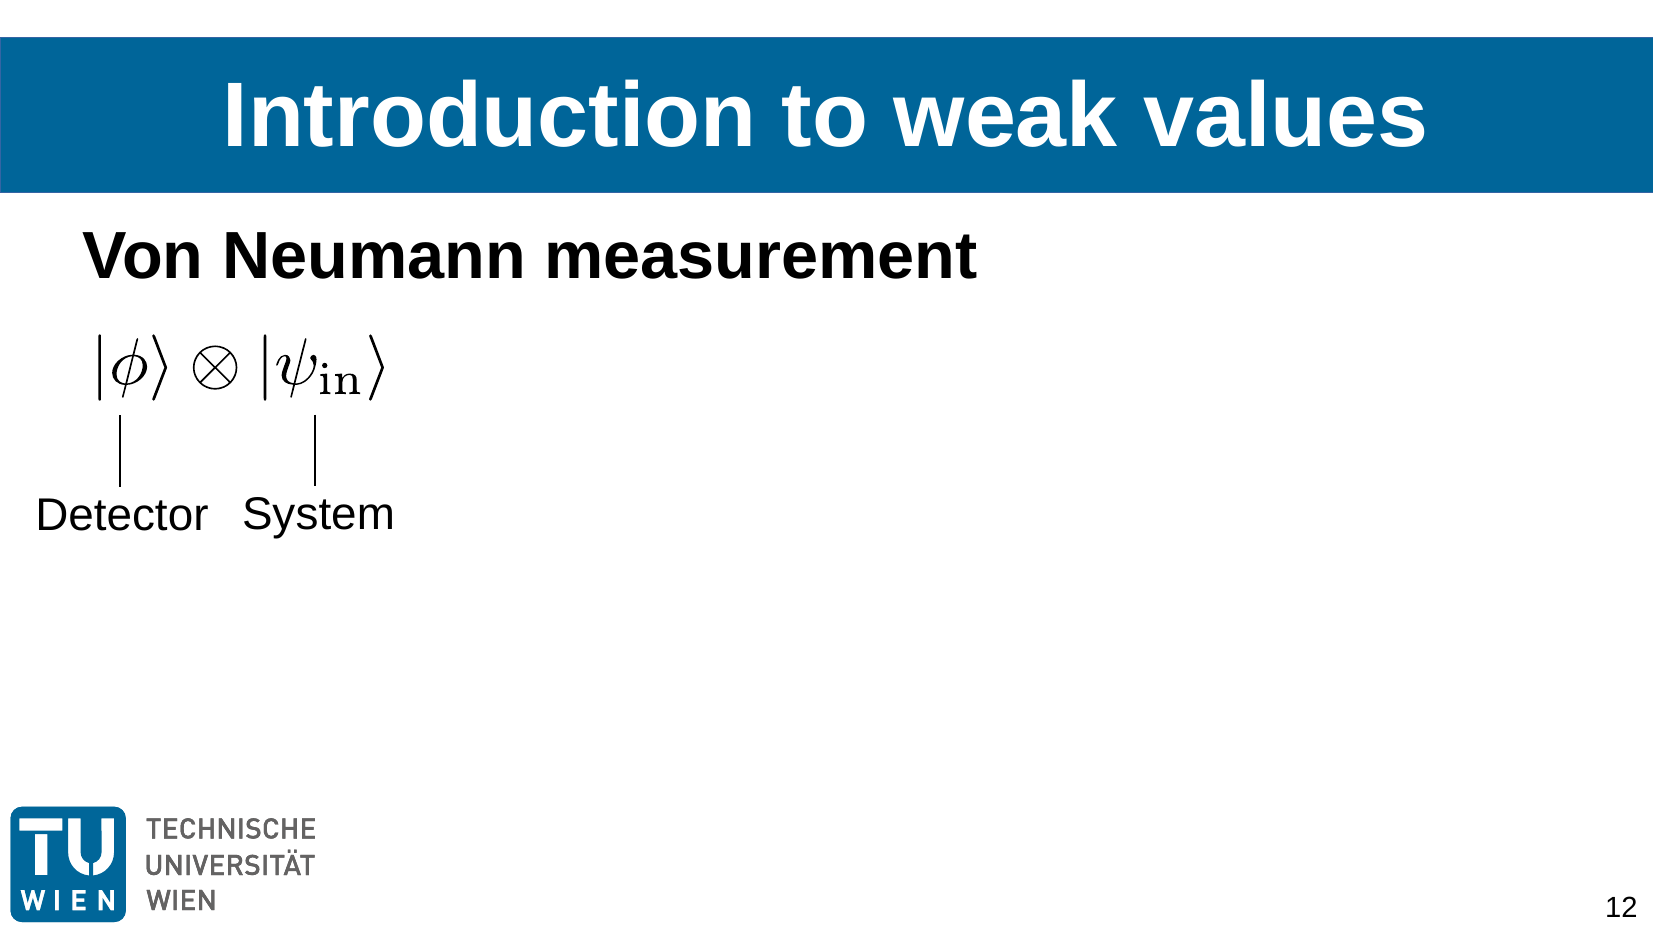

# Introduction to weak values
Von Neumann measurement
System
Detector